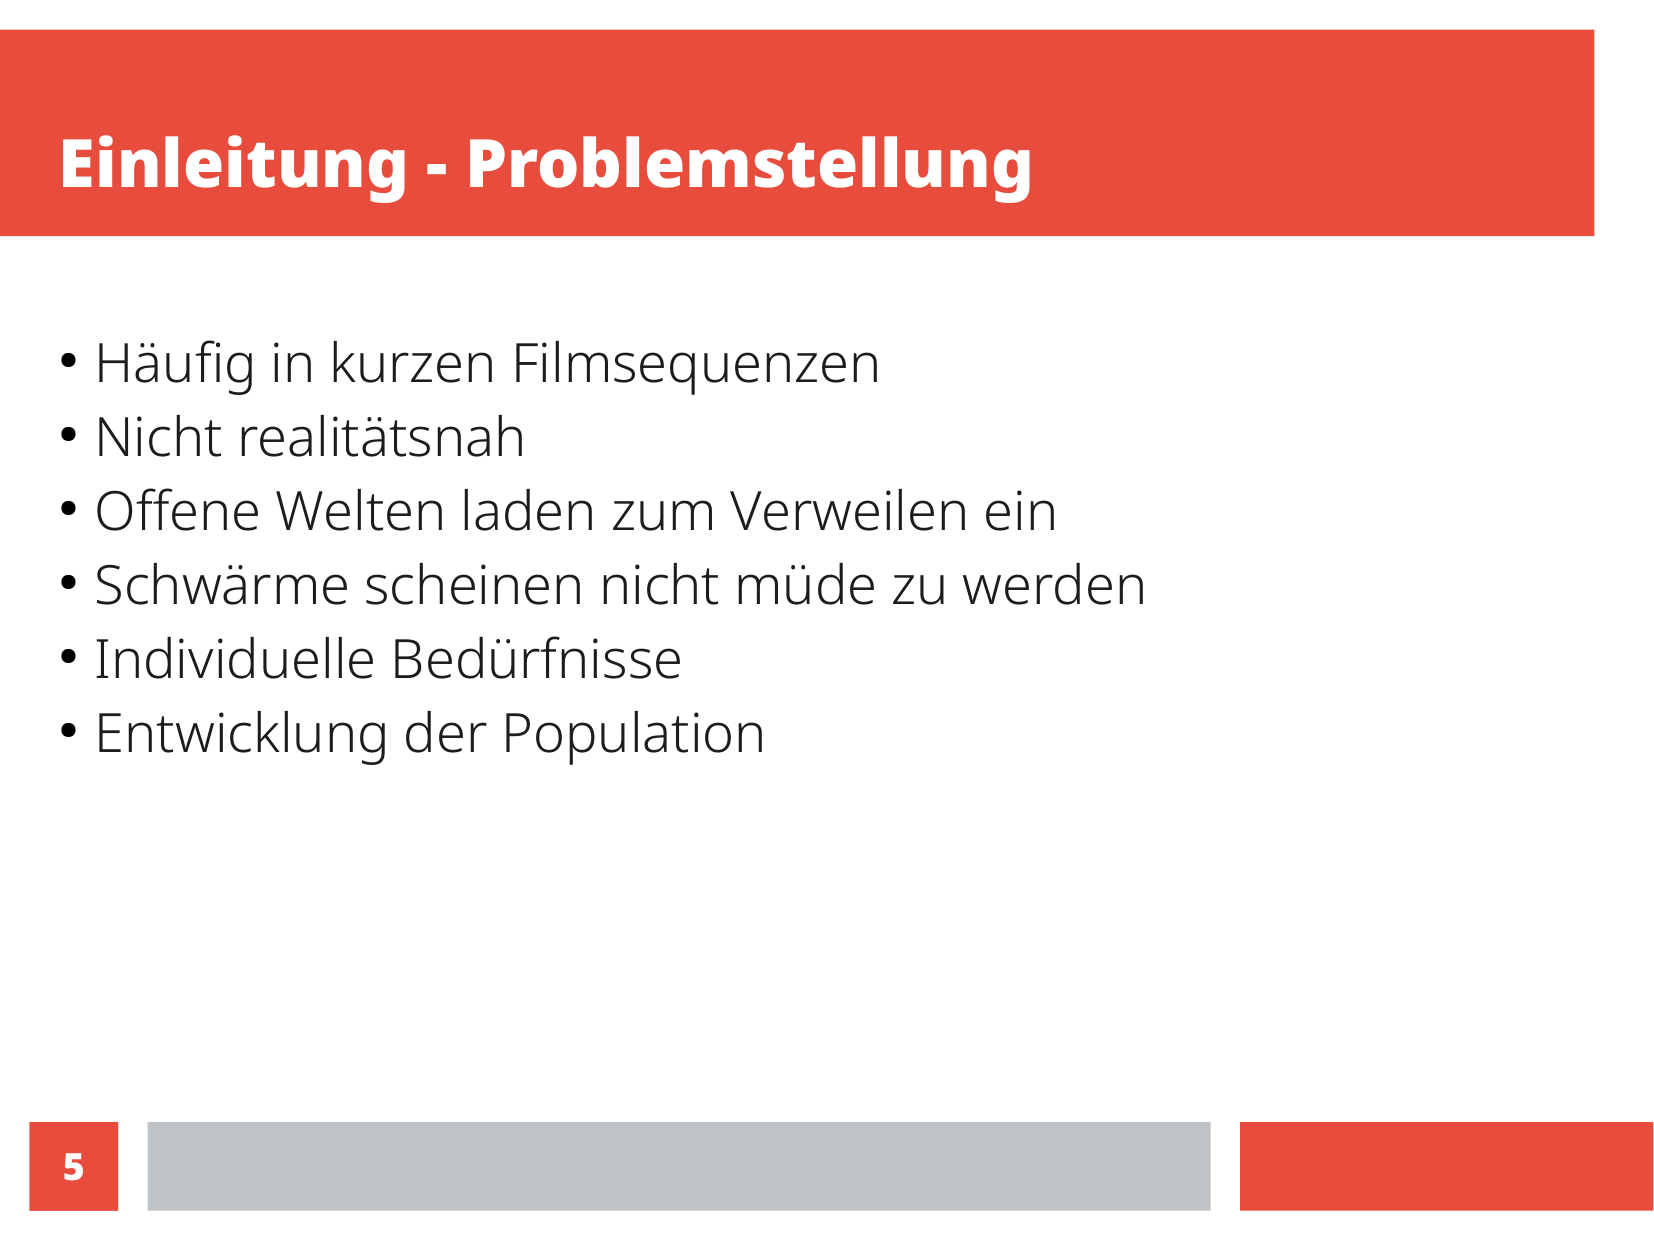

# Einleitung - Problemstellung
Häufig in kurzen Filmsequenzen
Nicht realitätsnah
Offene Welten laden zum Verweilen ein
Schwärme scheinen nicht müde zu werden
Individuelle Bedürfnisse
Entwicklung der Population
5